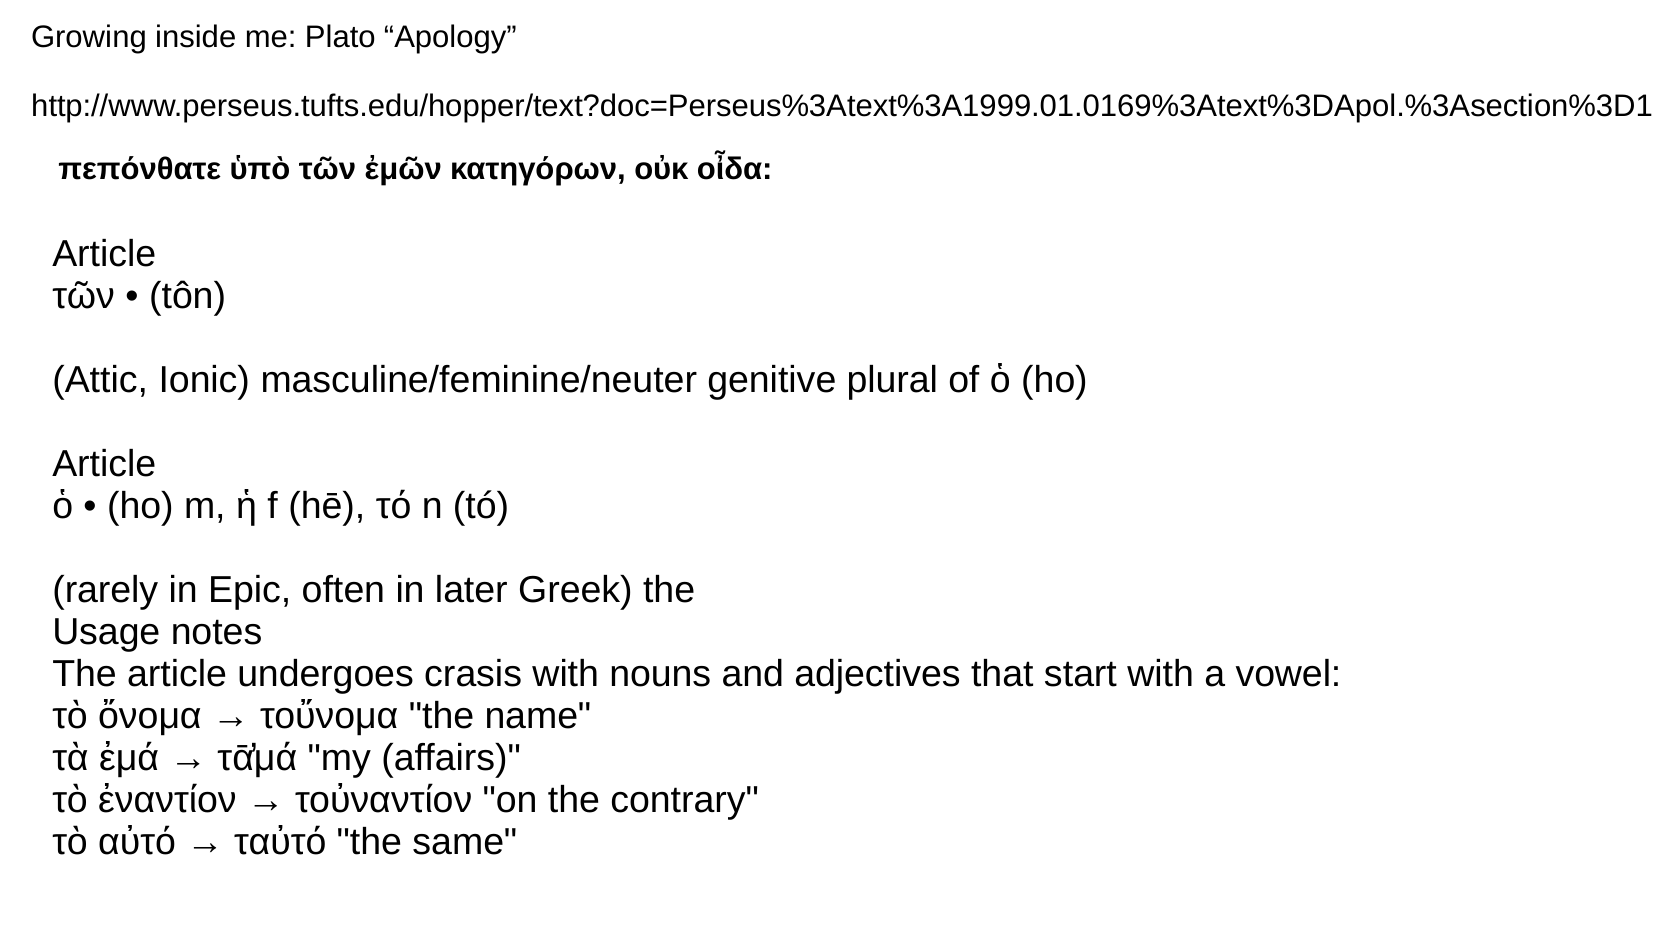

Growing inside me: Plato “Apology”
http://www.perseus.tufts.edu/hopper/text?doc=Perseus%3Atext%3A1999.01.0169%3Atext%3DApol.%3Asection%3D17a
πεπόνθατε ὑπὸ τῶν ἐμῶν κατηγόρων, οὐκ οἶδα:
Article
τῶν • (tôn)
(Attic, Ionic) masculine/feminine/neuter genitive plural of ὁ (ho)
Article
ὁ • (ho) m, ἡ f (hē), τό n (tó)
(rarely in Epic, often in later Greek) the
Usage notes
The article undergoes crasis with nouns and adjectives that start with a vowel:
τὸ ὄνομα → τοὔνομα "the name"
τὰ ἐμά → τᾱ̓μά "my (affairs)"
τὸ ἐναντίον → τοὐναντίον "on the contrary"
τὸ αὐτό → ταὐτό "the same"